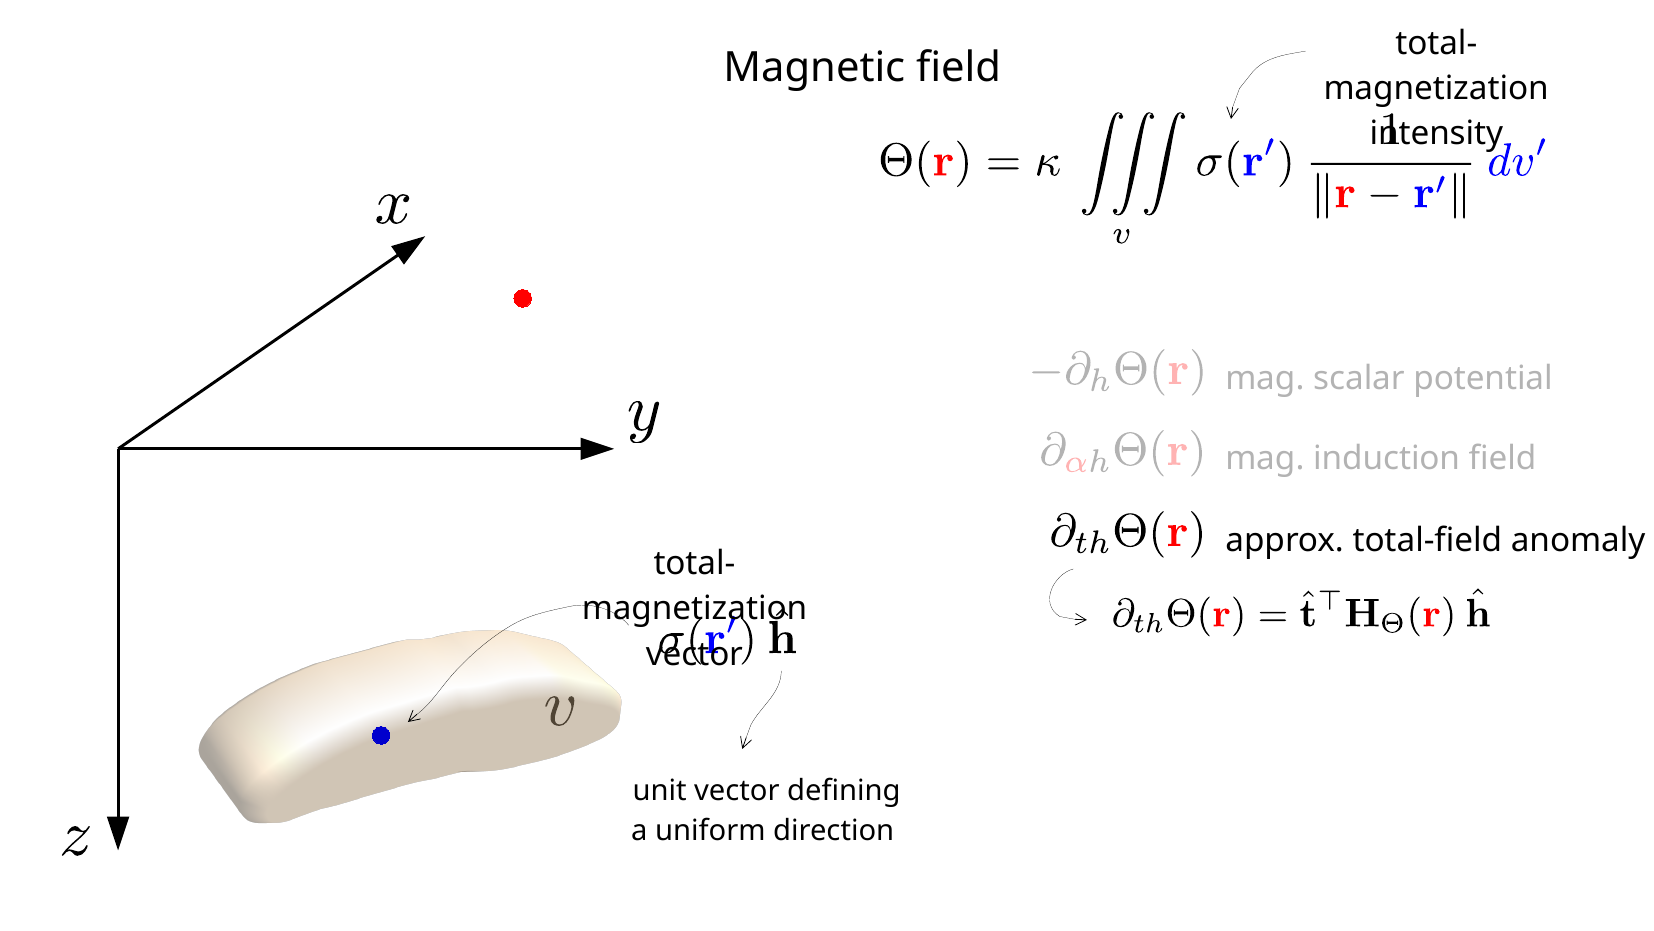

total-magnetization intensity
Magnetic field
mag. scalar potential
mag. induction field
approx. total-field anomaly
total-magnetization vector
unit vector defining a uniform direction